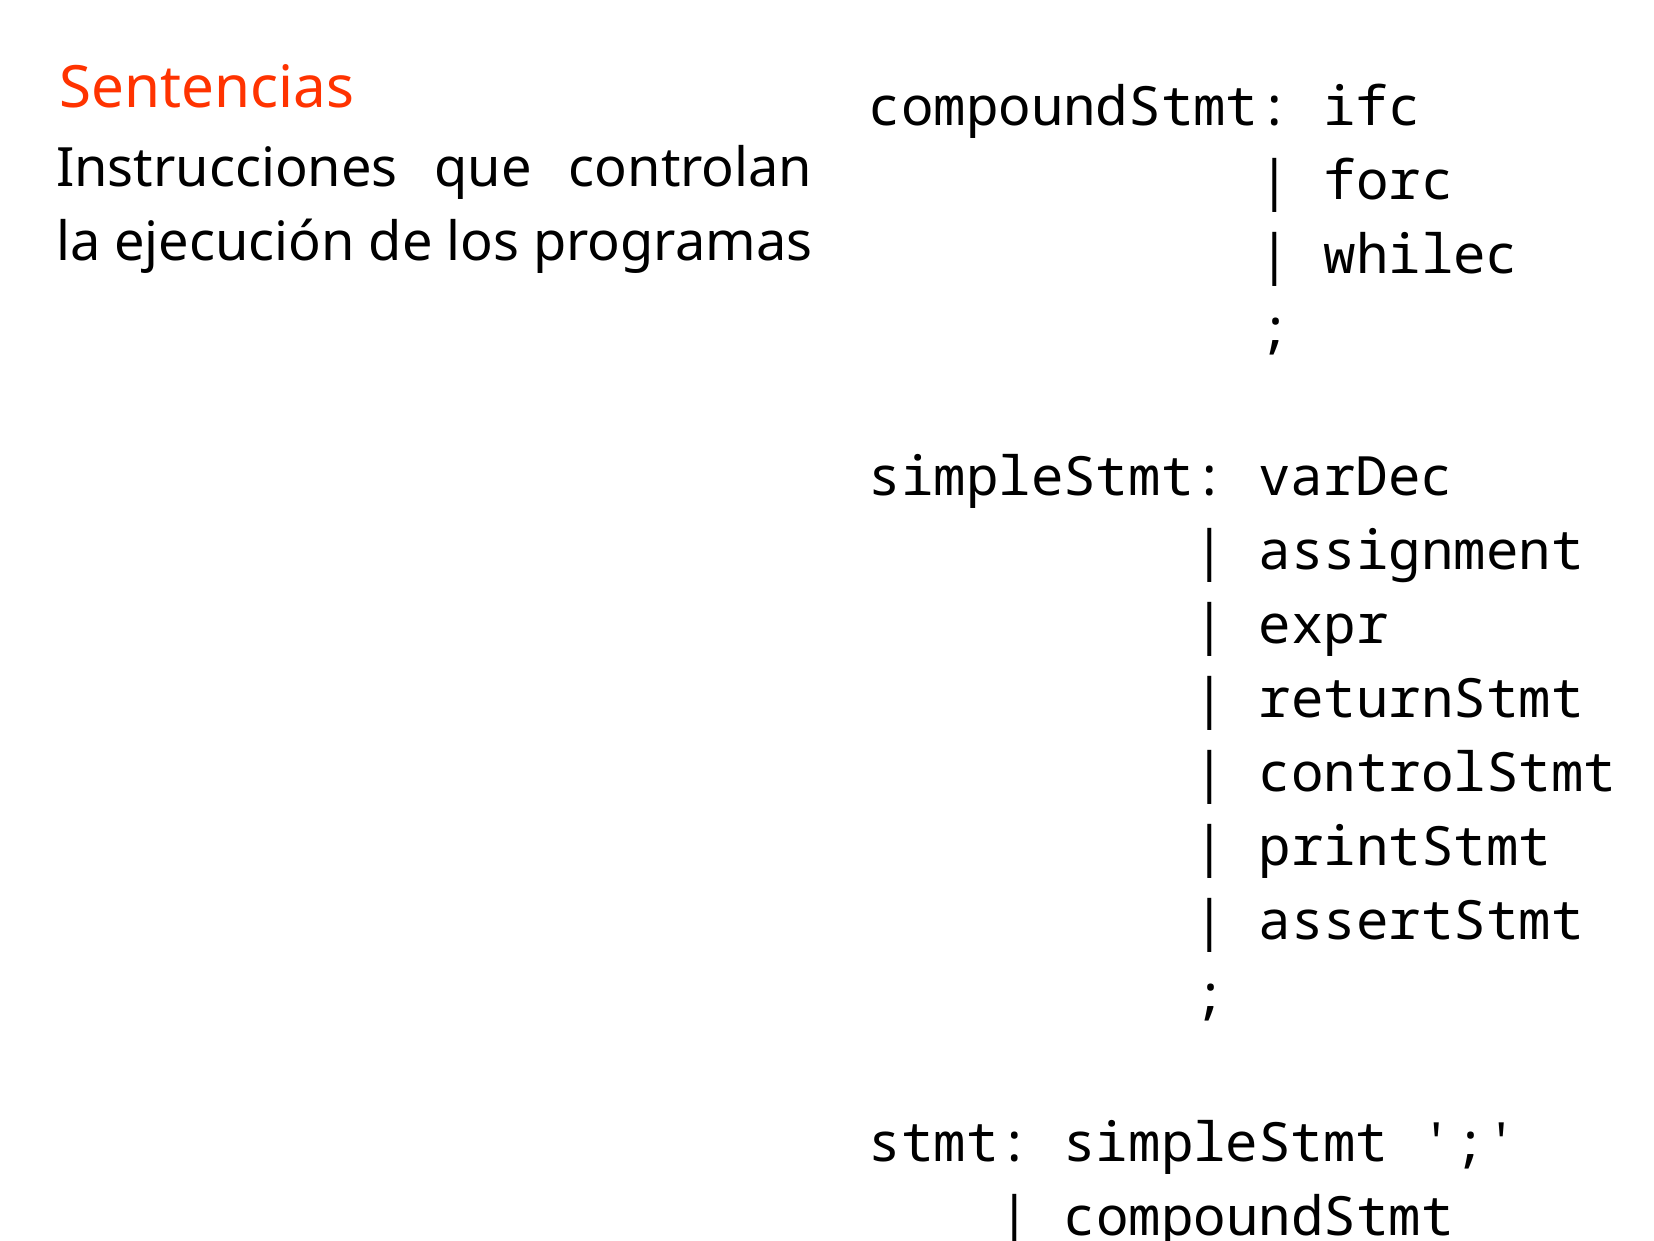

Sentencias
compoundStmt: ifc
 | forc
 | whilec
 ;
simpleStmt: varDec
 | assignment
 | expr
 | returnStmt
 | controlStmt
 | printStmt
 | assertStmt
 ;
stmt: simpleStmt ';'
 | compoundStmt
 ;
Instrucciones que controlan la ejecución de los programas